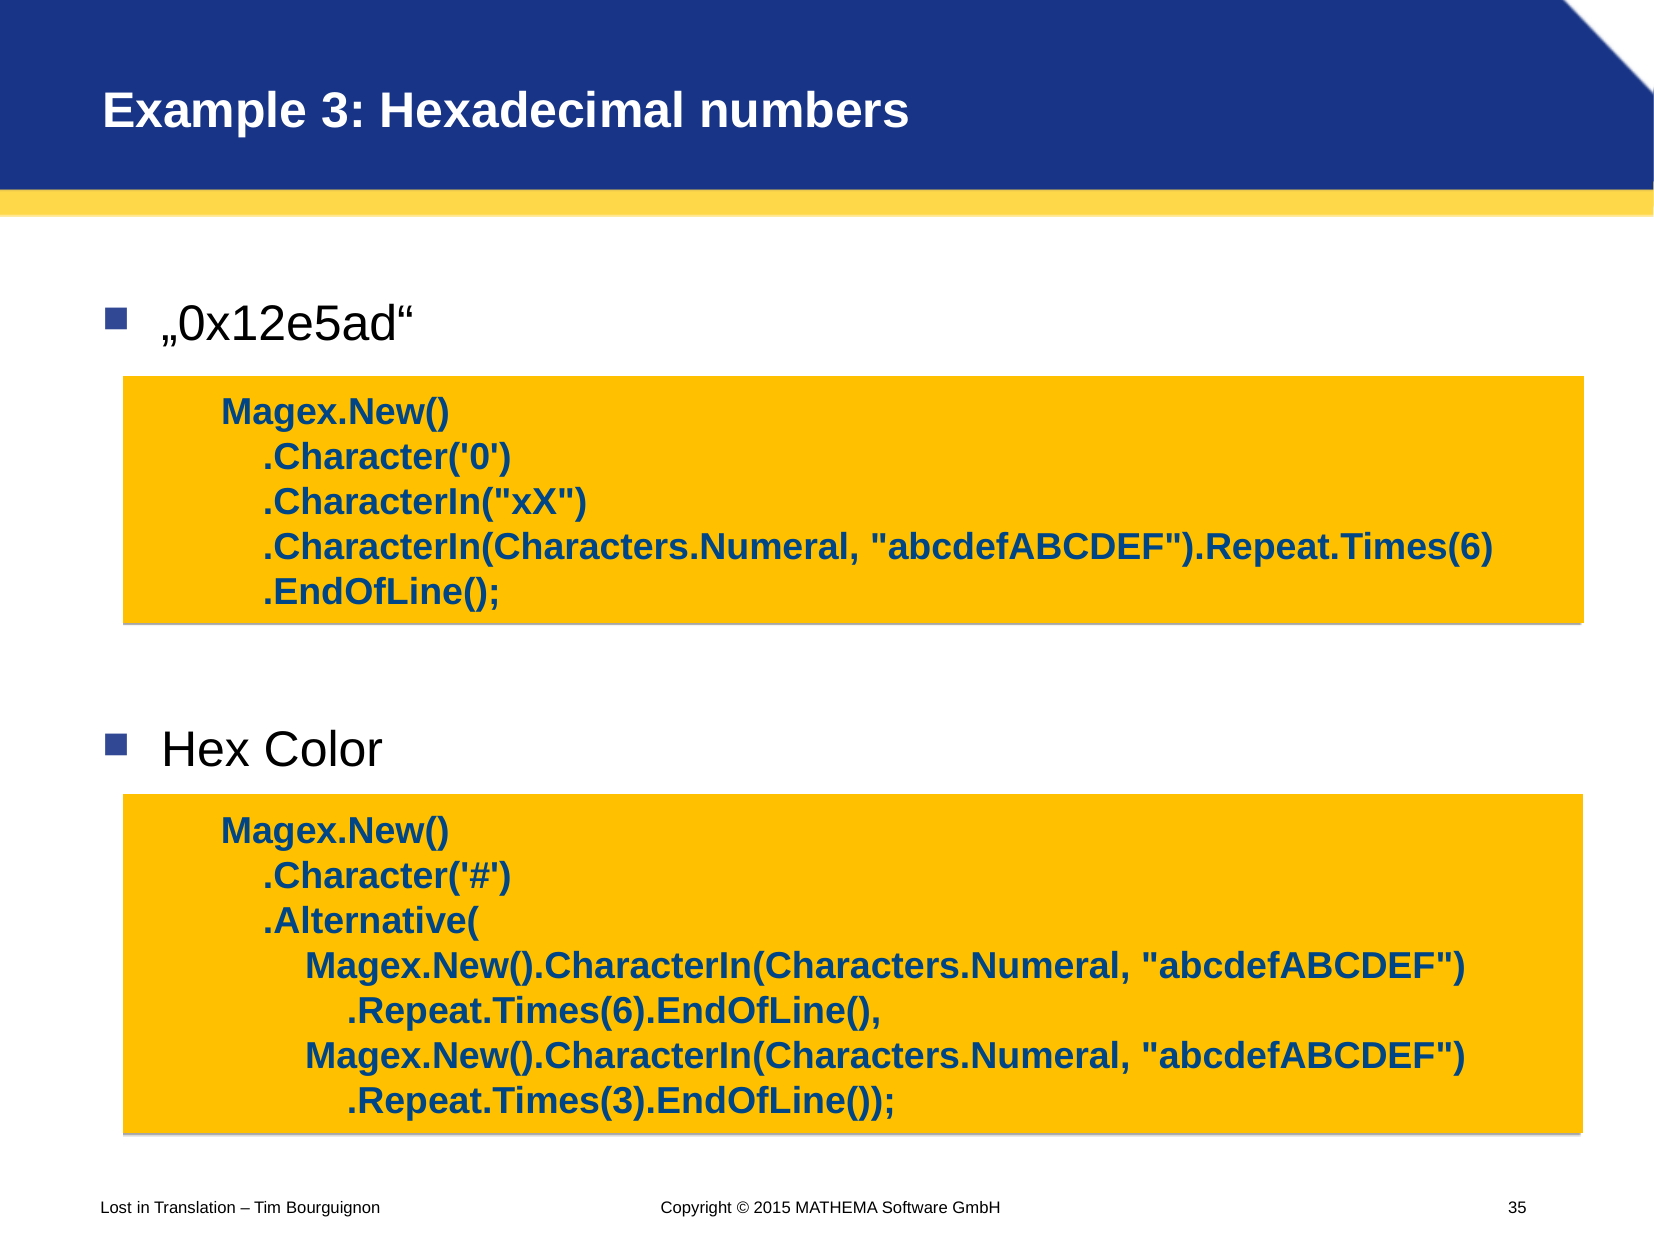

# Example 3: Hexadecimal numbers
„0x12e5ad“
Hex Color
Magex.New()
 .Character('0')
 .CharacterIn("xX")
 .CharacterIn(Characters.Numeral, "abcdefABCDEF").Repeat.Times(6)
 .EndOfLine();
Magex.New()
 .Character('#')
 .Alternative(
 Magex.New().CharacterIn(Characters.Numeral, "abcdefABCDEF")
 .Repeat.Times(6).EndOfLine(),
 Magex.New().CharacterIn(Characters.Numeral, "abcdefABCDEF")
 .Repeat.Times(3).EndOfLine());